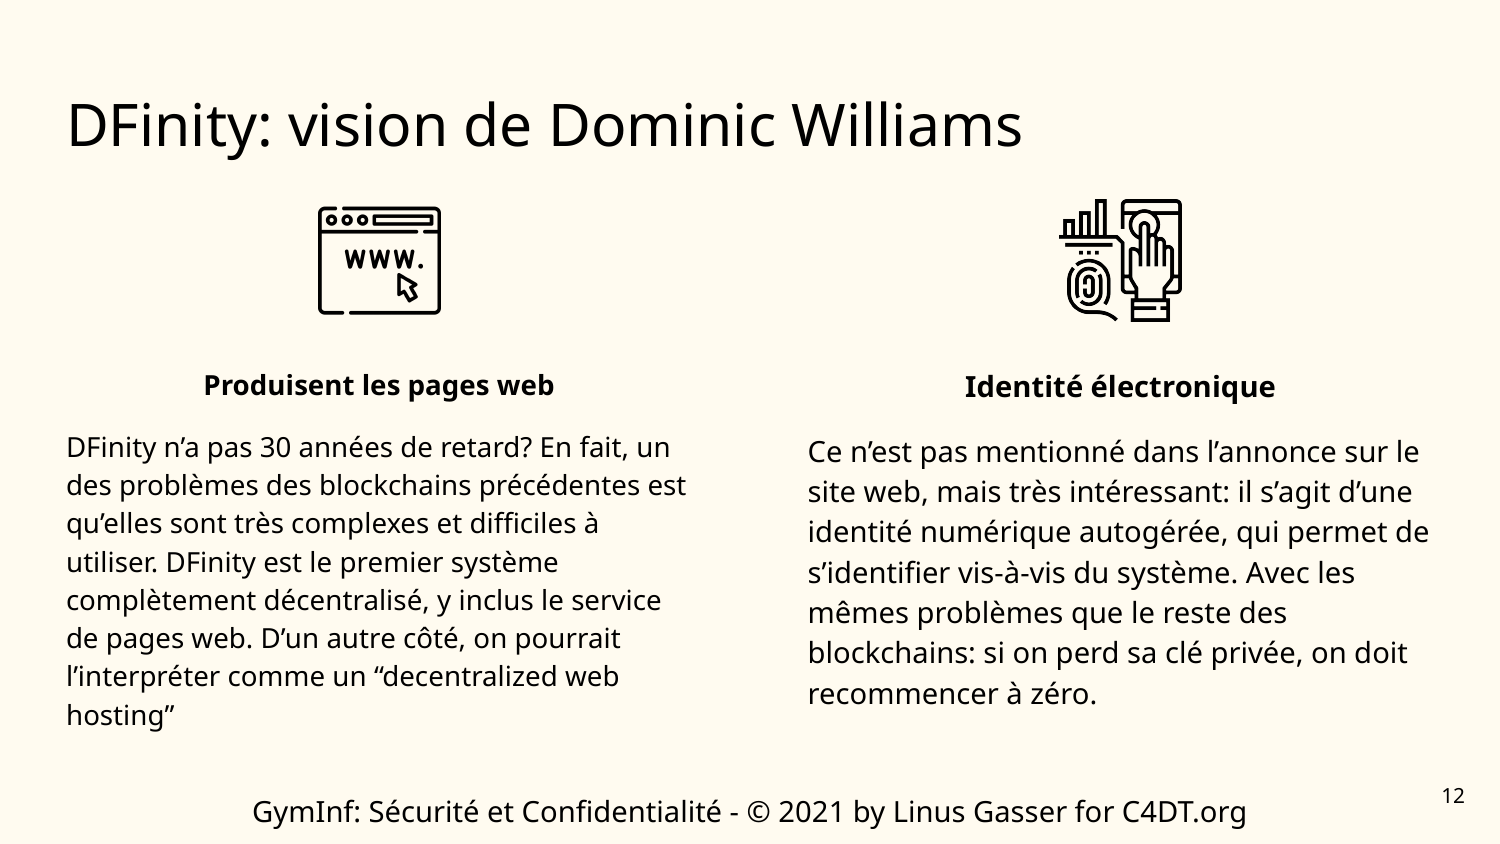

DFinity: vision de Dominic Williams
Identité électronique
Ce n’est pas mentionné dans l’annonce sur le site web, mais très intéressant: il s’agit d’une identité numérique autogérée, qui permet de s’identifier vis-à-vis du système. Avec les mêmes problèmes que le reste des blockchains: si on perd sa clé privée, on doit recommencer à zéro.
# Produisent les pages web
DFinity n’a pas 30 années de retard? En fait, un des problèmes des blockchains précédentes est qu’elles sont très complexes et difficiles à utiliser. DFinity est le premier système complètement décentralisé, y inclus le service de pages web. D’un autre côté, on pourrait l’interpréter comme un “decentralized web hosting”